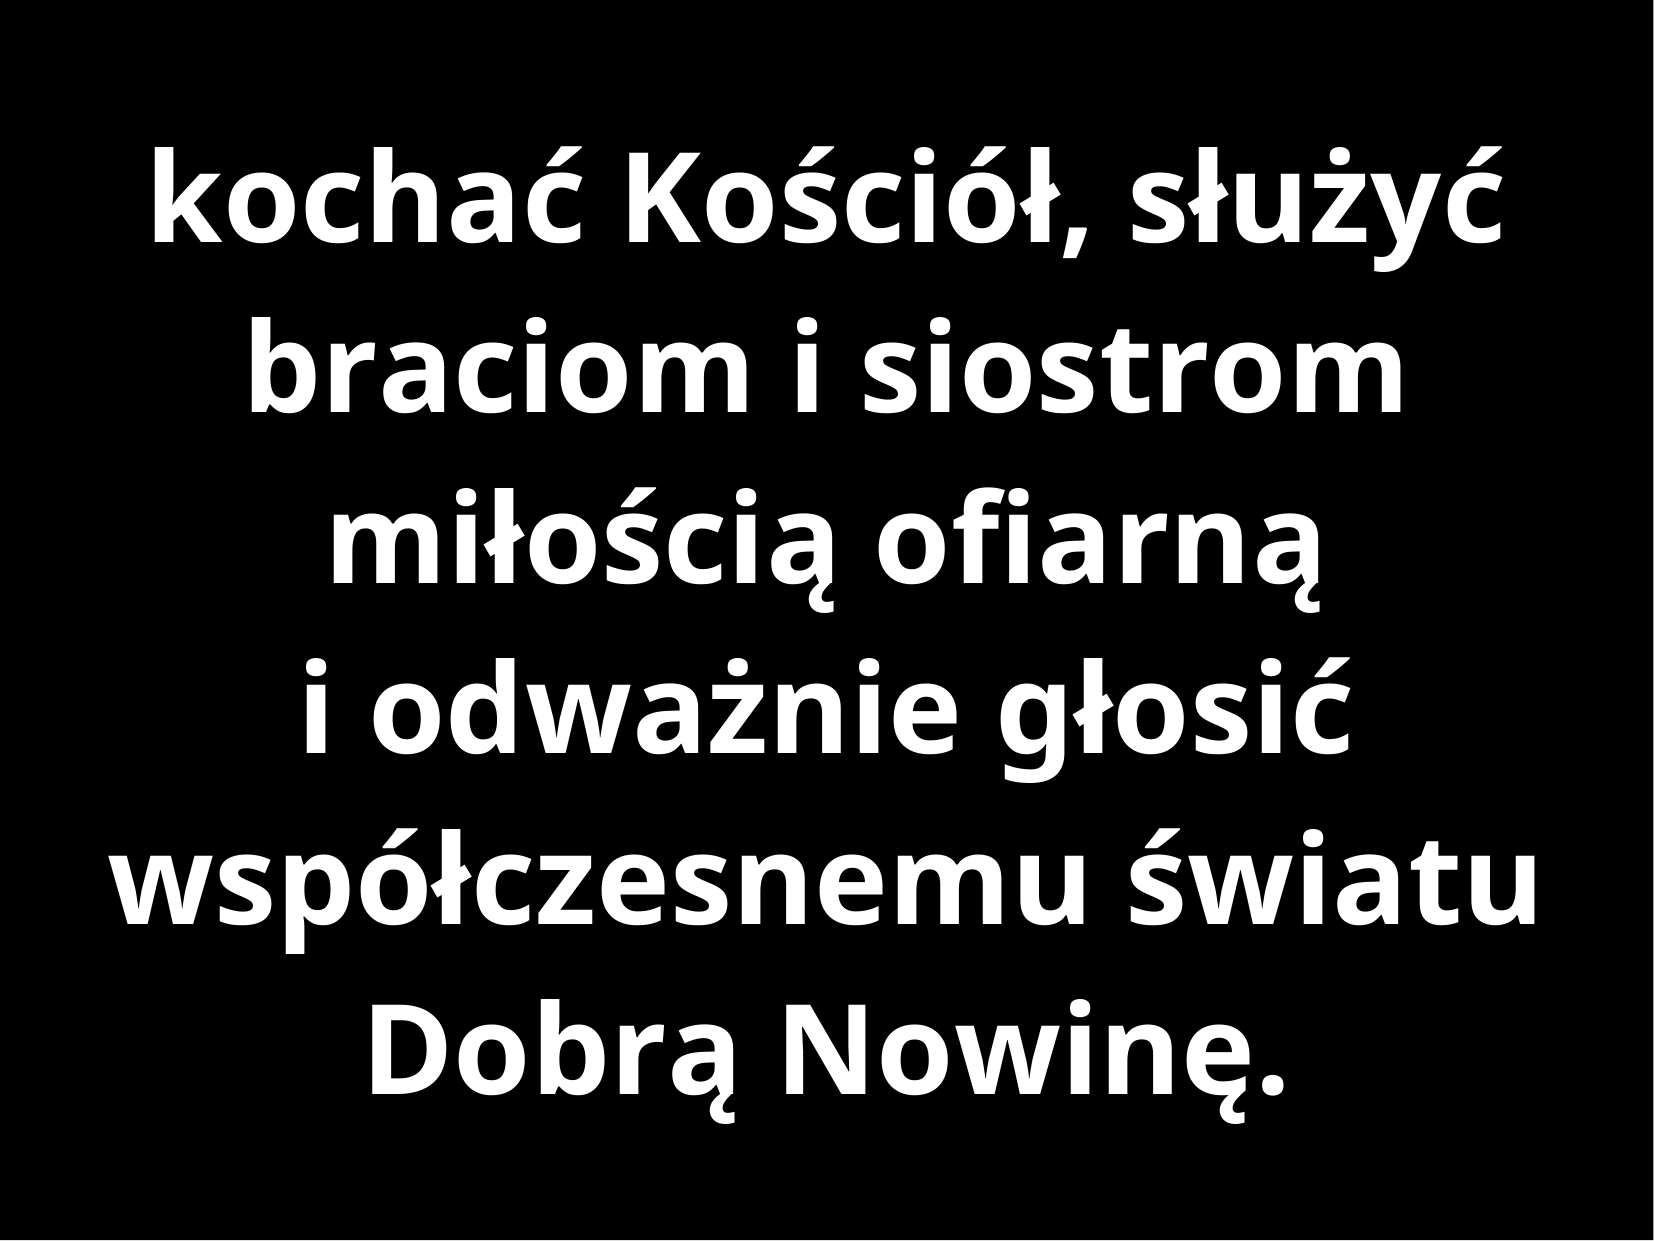

# kochać Kościół, służyć braciom i siostrom miłością ofiarną i odważnie głosić współczesnemu światu Dobrą Nowinę.